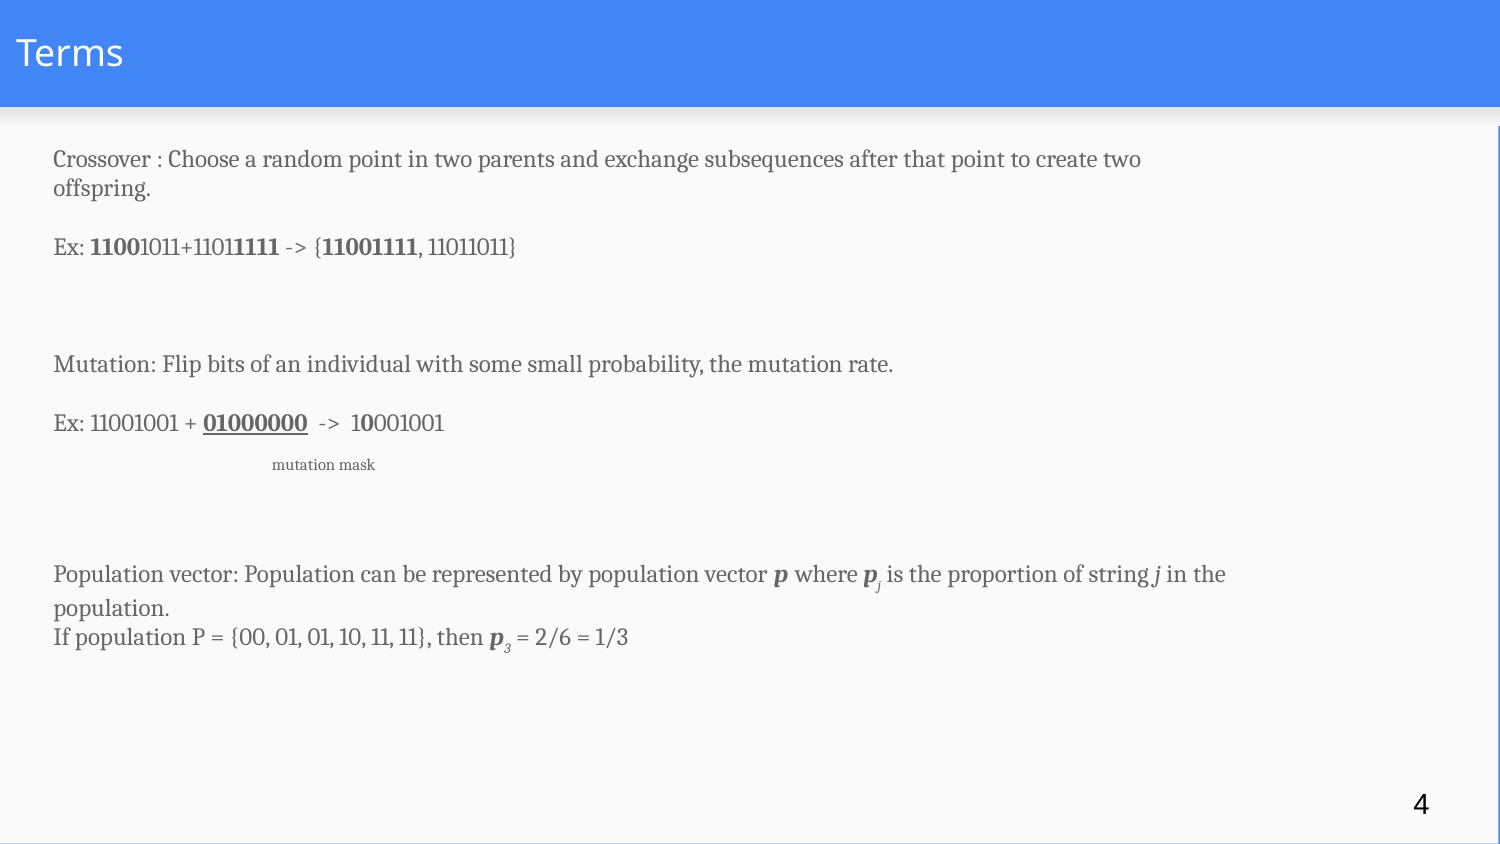

# Terms
Crossover : Choose a random point in two parents and exchange subsequences after that point to create two offspring.
Ex: 11001011+11011111 -> {11001111, 11011011}
Mutation: Flip bits of an individual with some small probability, the mutation rate.
Ex: 11001001 + 01000000 -> 10001001
mutation mask
Population vector: Population can be represented by population vector p where pj is the proportion of string j in the population.
If population P = {00, 01, 01, 10, 11, 11}, then p3 = 2/6 = 1/3
4